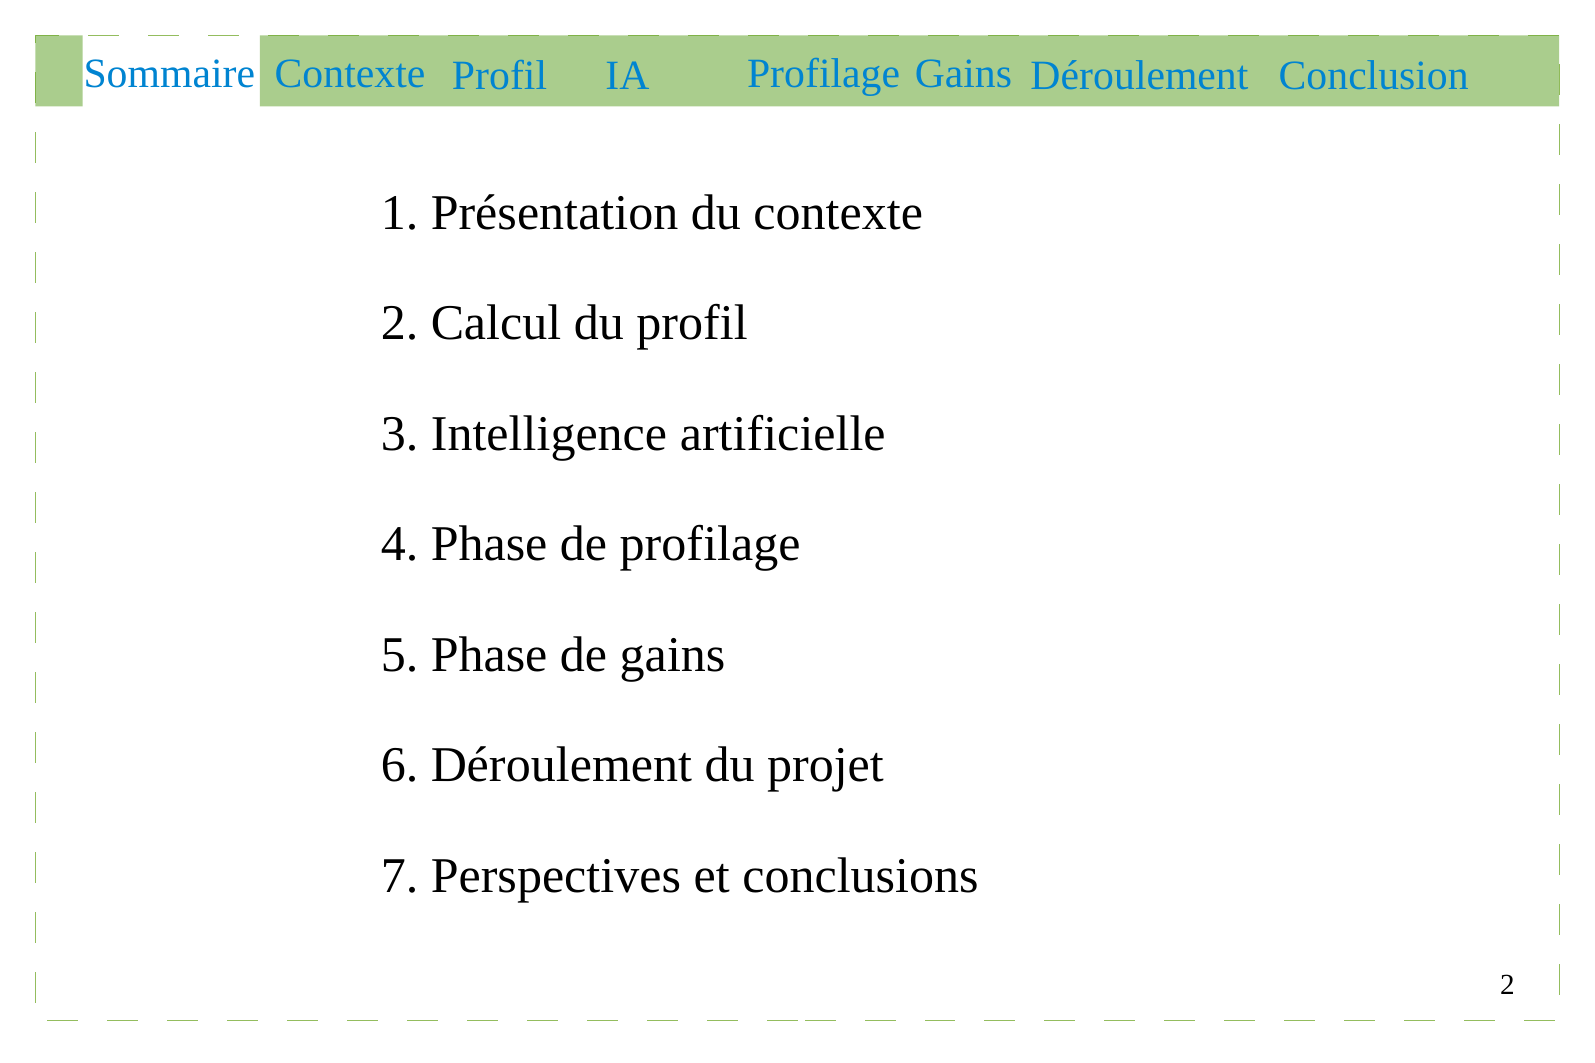

Profilage
Gains
Sommaire
Contexte
Profil
IA
Déroulement
Conclusion
1. Présentation du contexte
2. Calcul du profil
3. Intelligence artificielle
4. Phase de profilage
5. Phase de gains
6. Déroulement du projet
7. Perspectives et conclusions
2